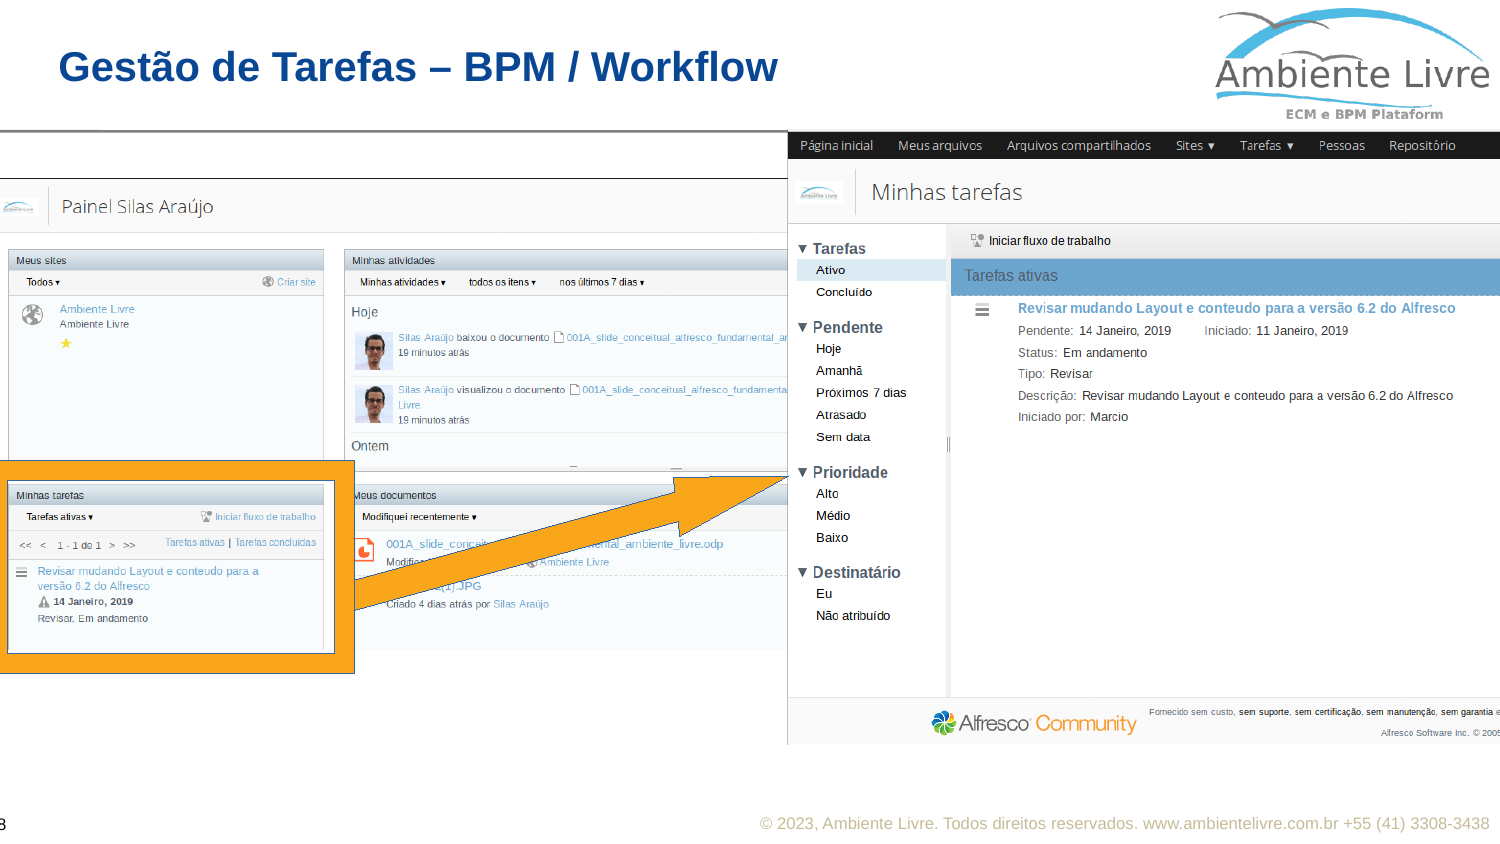

# Gestão de Tarefas – BPM / Workflow